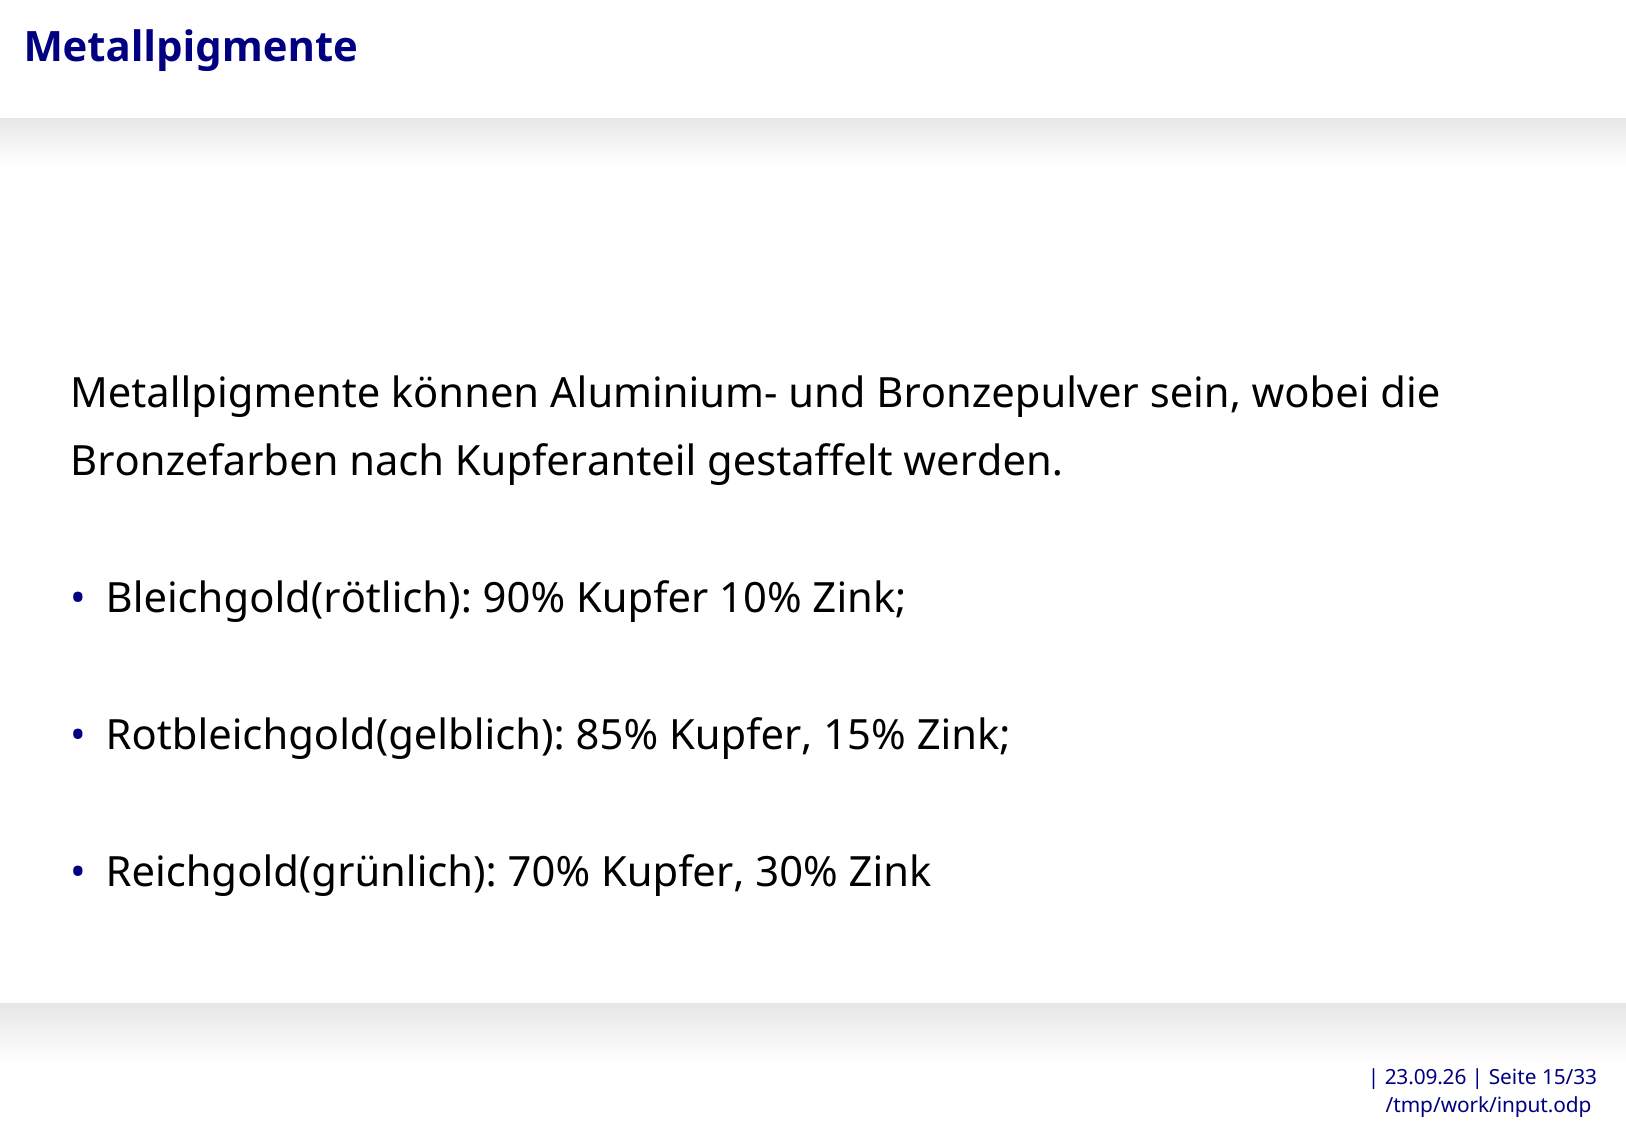

# Metallpigmente
Metallpigmente können Aluminium- und Bronzepulver sein, wobei die Bronzefarben nach Kupferanteil gestaffelt werden.
Bleichgold(rötlich): 90% Kupfer 10% Zink;
Rotbleichgold(gelblich): 85% Kupfer, 15% Zink;
Reichgold(grünlich): 70% Kupfer, 30% Zink